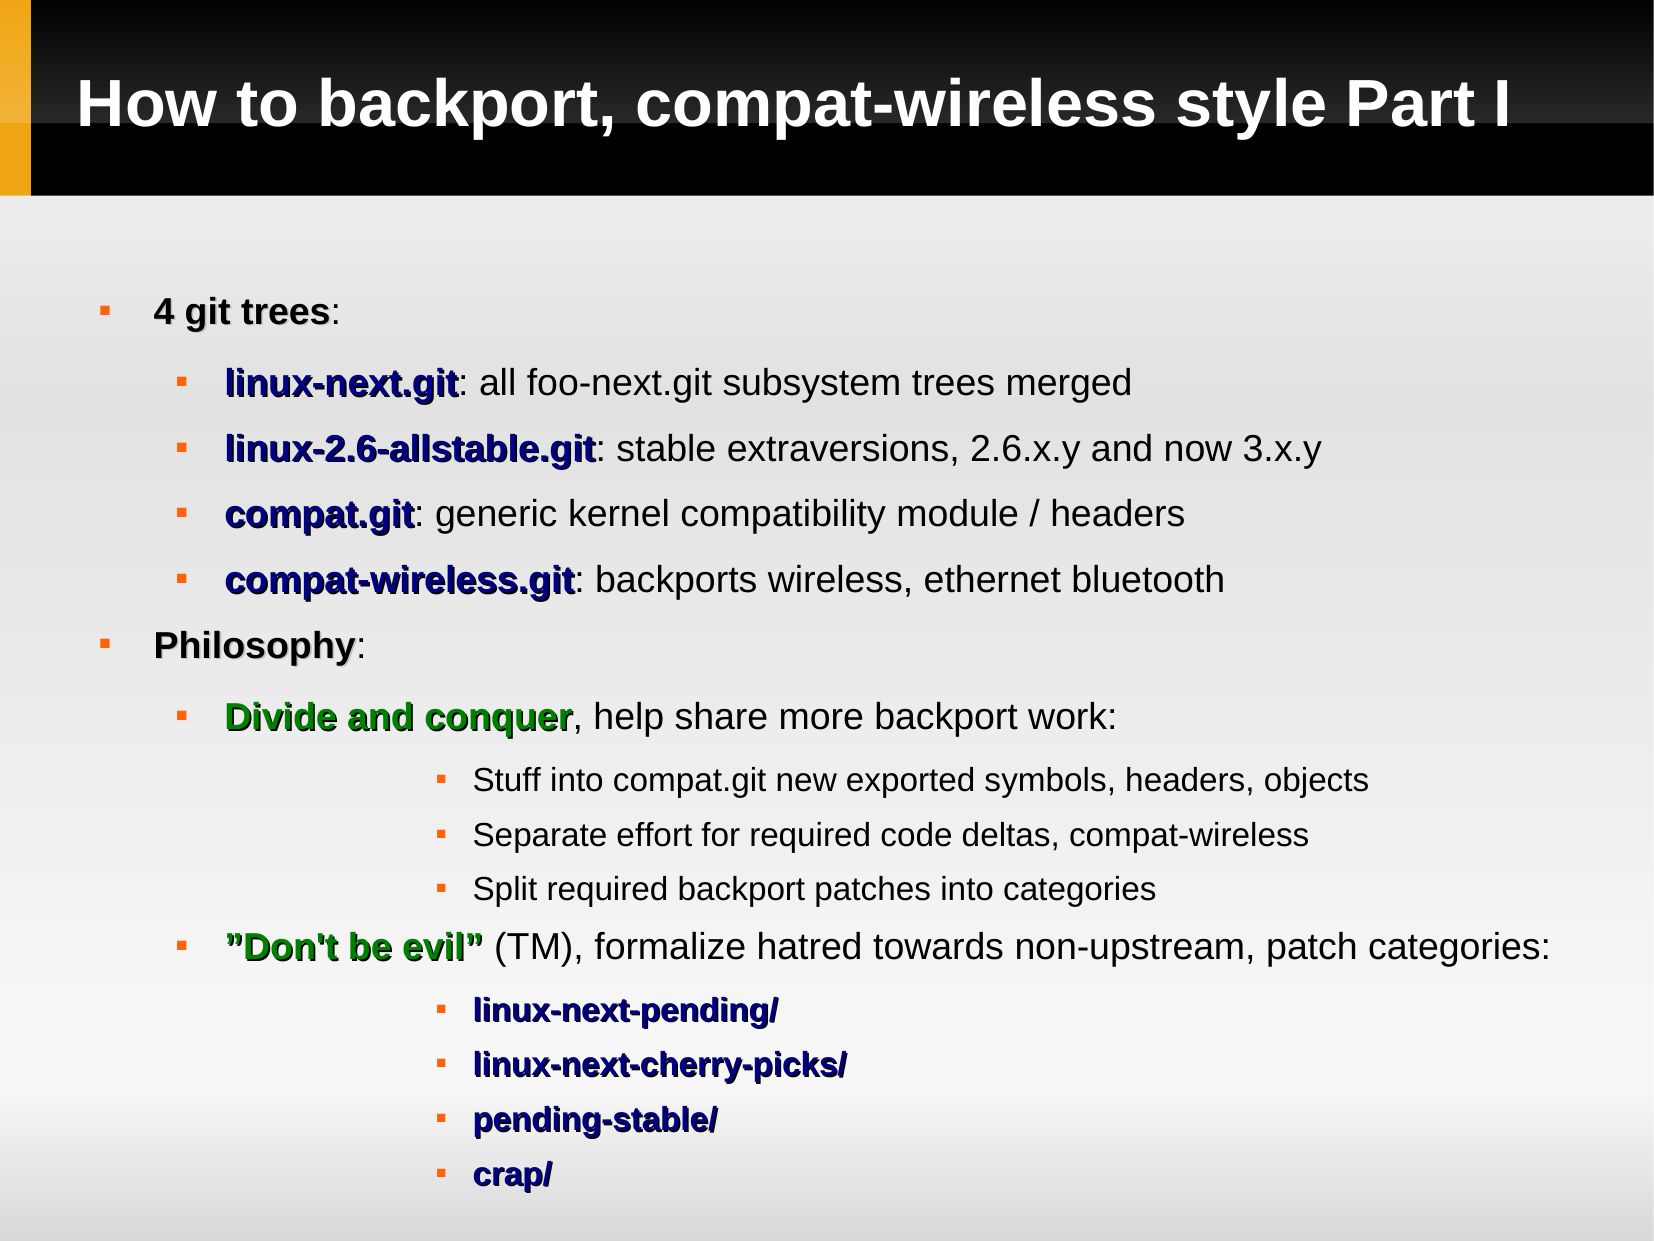

# How to backport, compat-wireless style Part I
4 git trees:
linux-next.git: all foo-next.git subsystem trees merged
linux-2.6-allstable.git: stable extraversions, 2.6.x.y and now 3.x.y
compat.git: generic kernel compatibility module / headers
compat-wireless.git: backports wireless, ethernet bluetooth
Philosophy:
Divide and conquer, help share more backport work:
Stuff into compat.git new exported symbols, headers, objects
Separate effort for required code deltas, compat-wireless
Split required backport patches into categories
”Don't be evil” (TM), formalize hatred towards non-upstream, patch categories:
linux-next-pending/
linux-next-cherry-picks/
pending-stable/
crap/